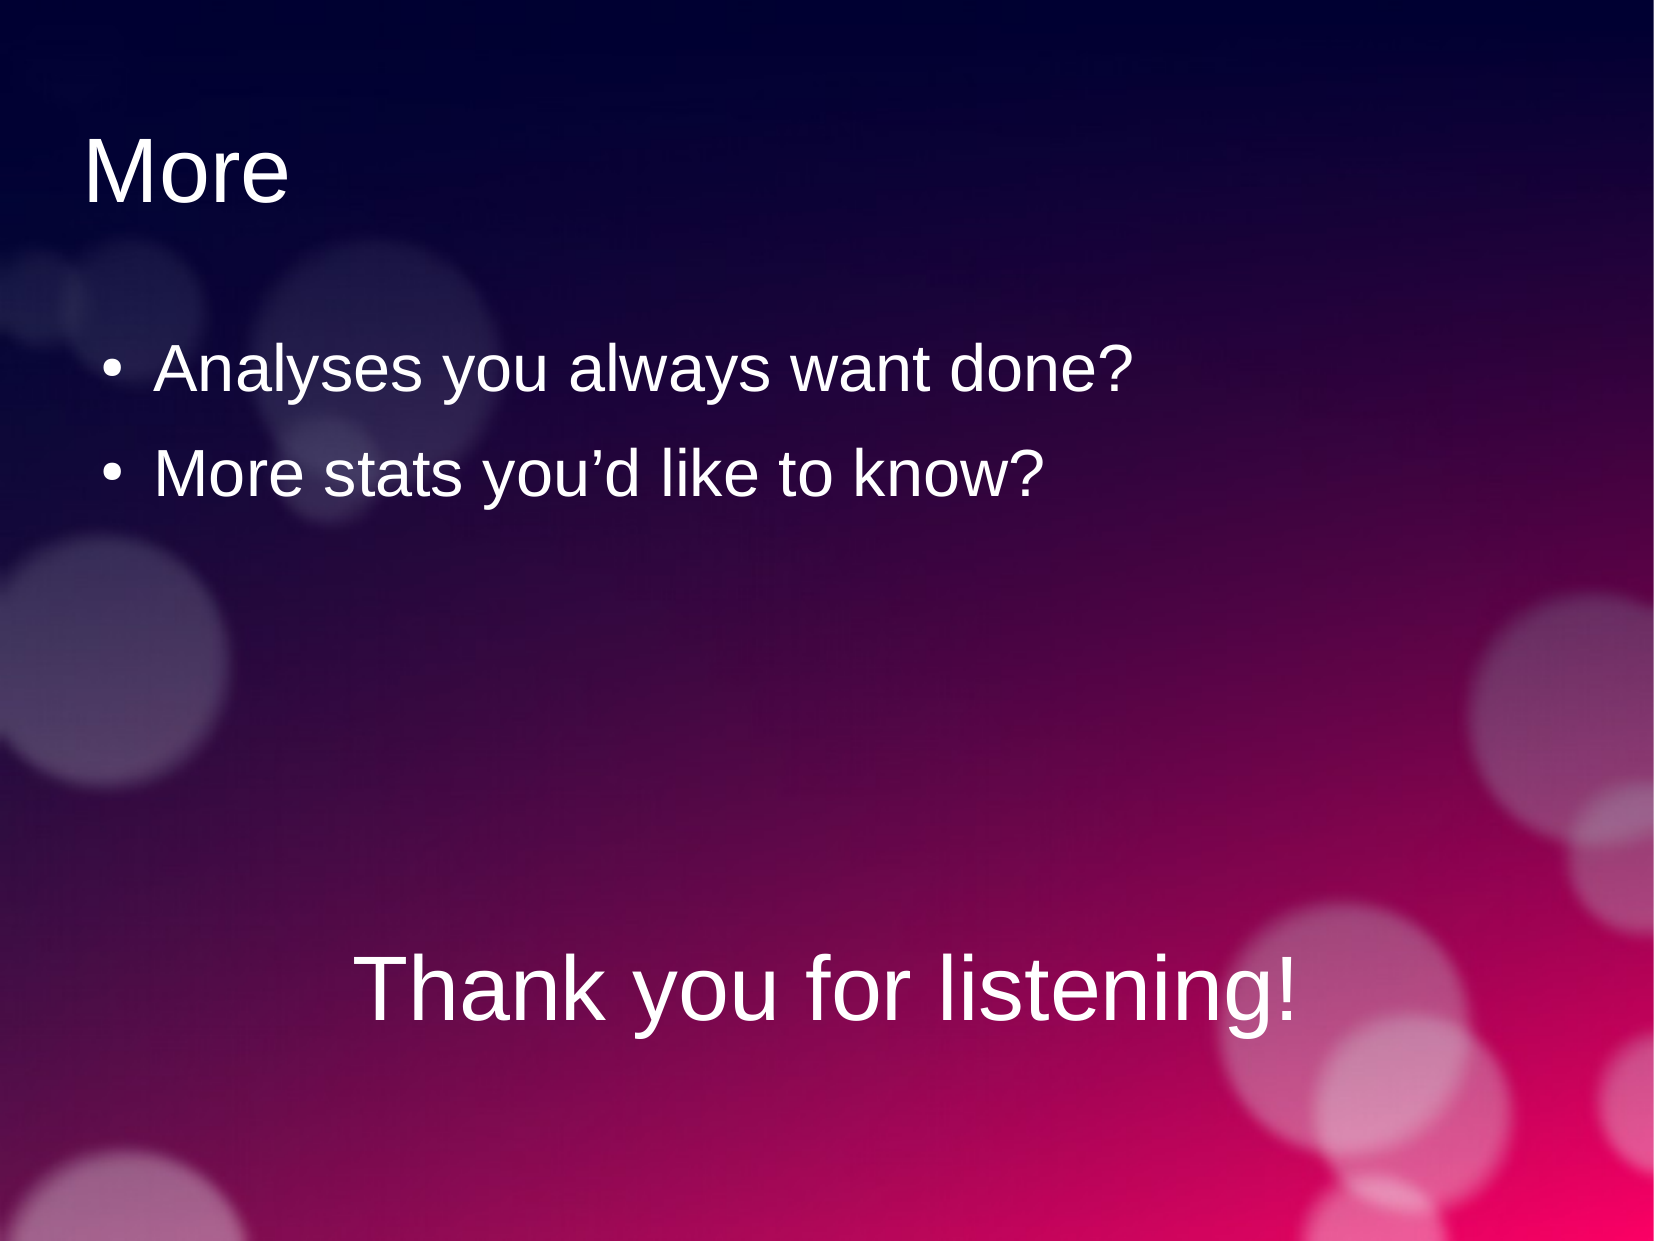

# More
Analyses you always want done?
More stats you’d like to know?
Thank you for listening!